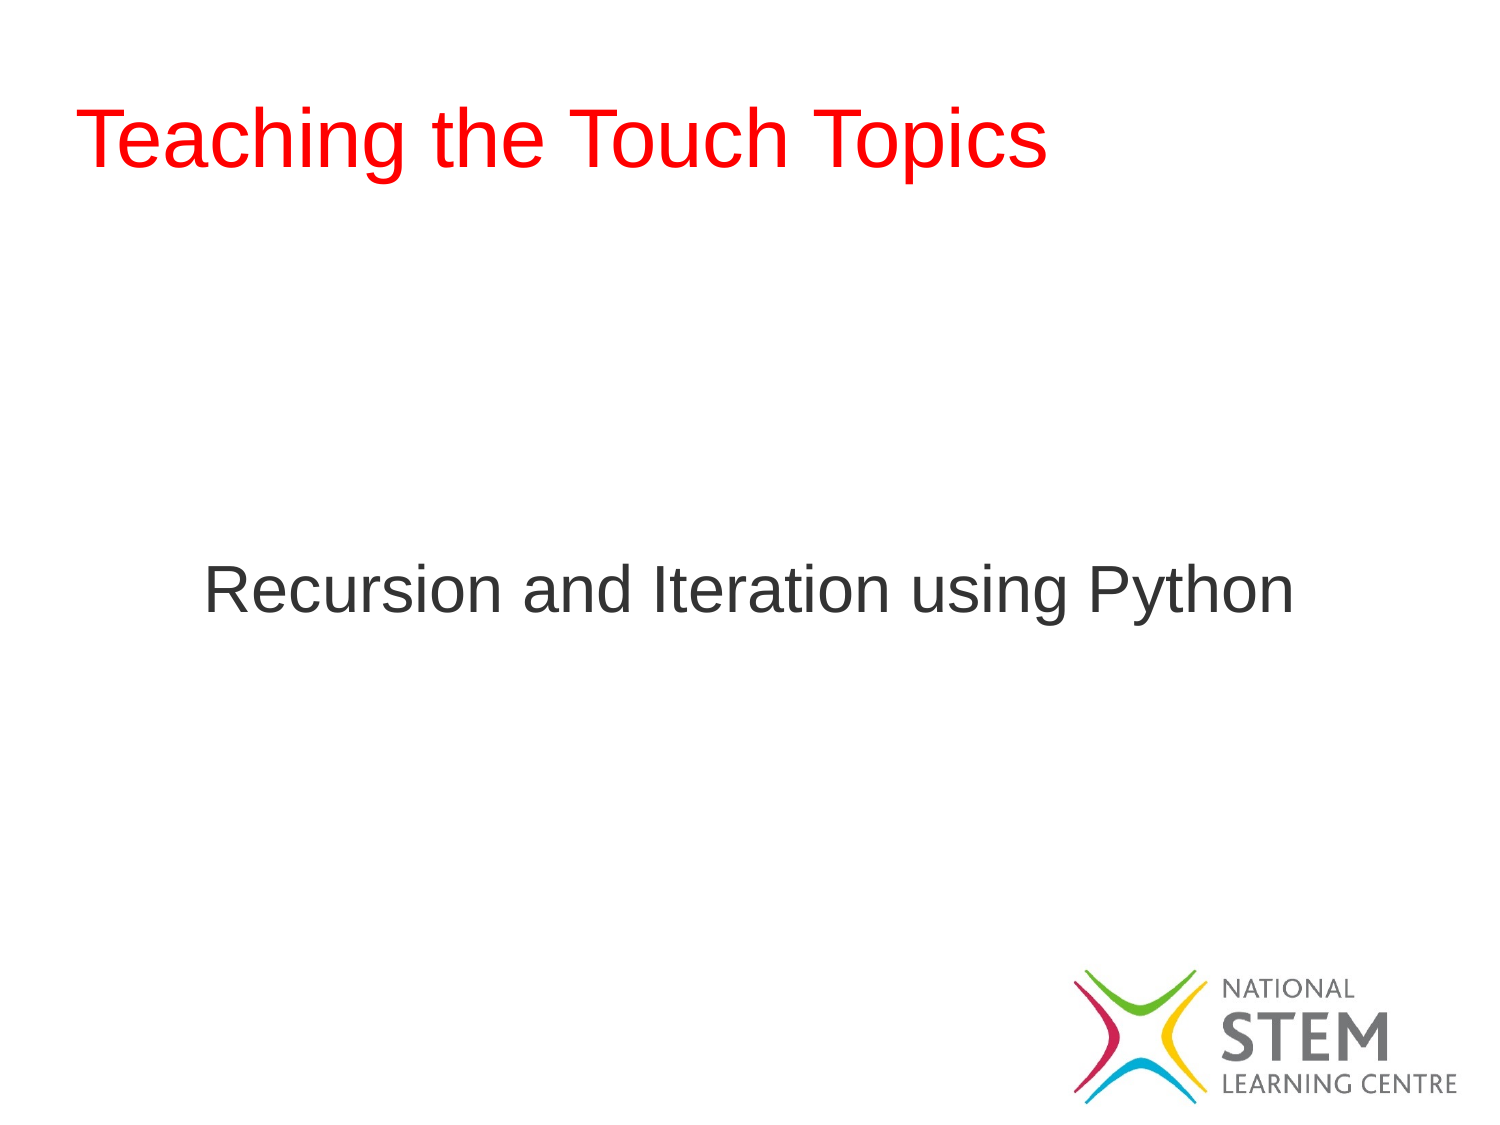

# Teaching the Touch Topics
Recursion and Iteration using Python